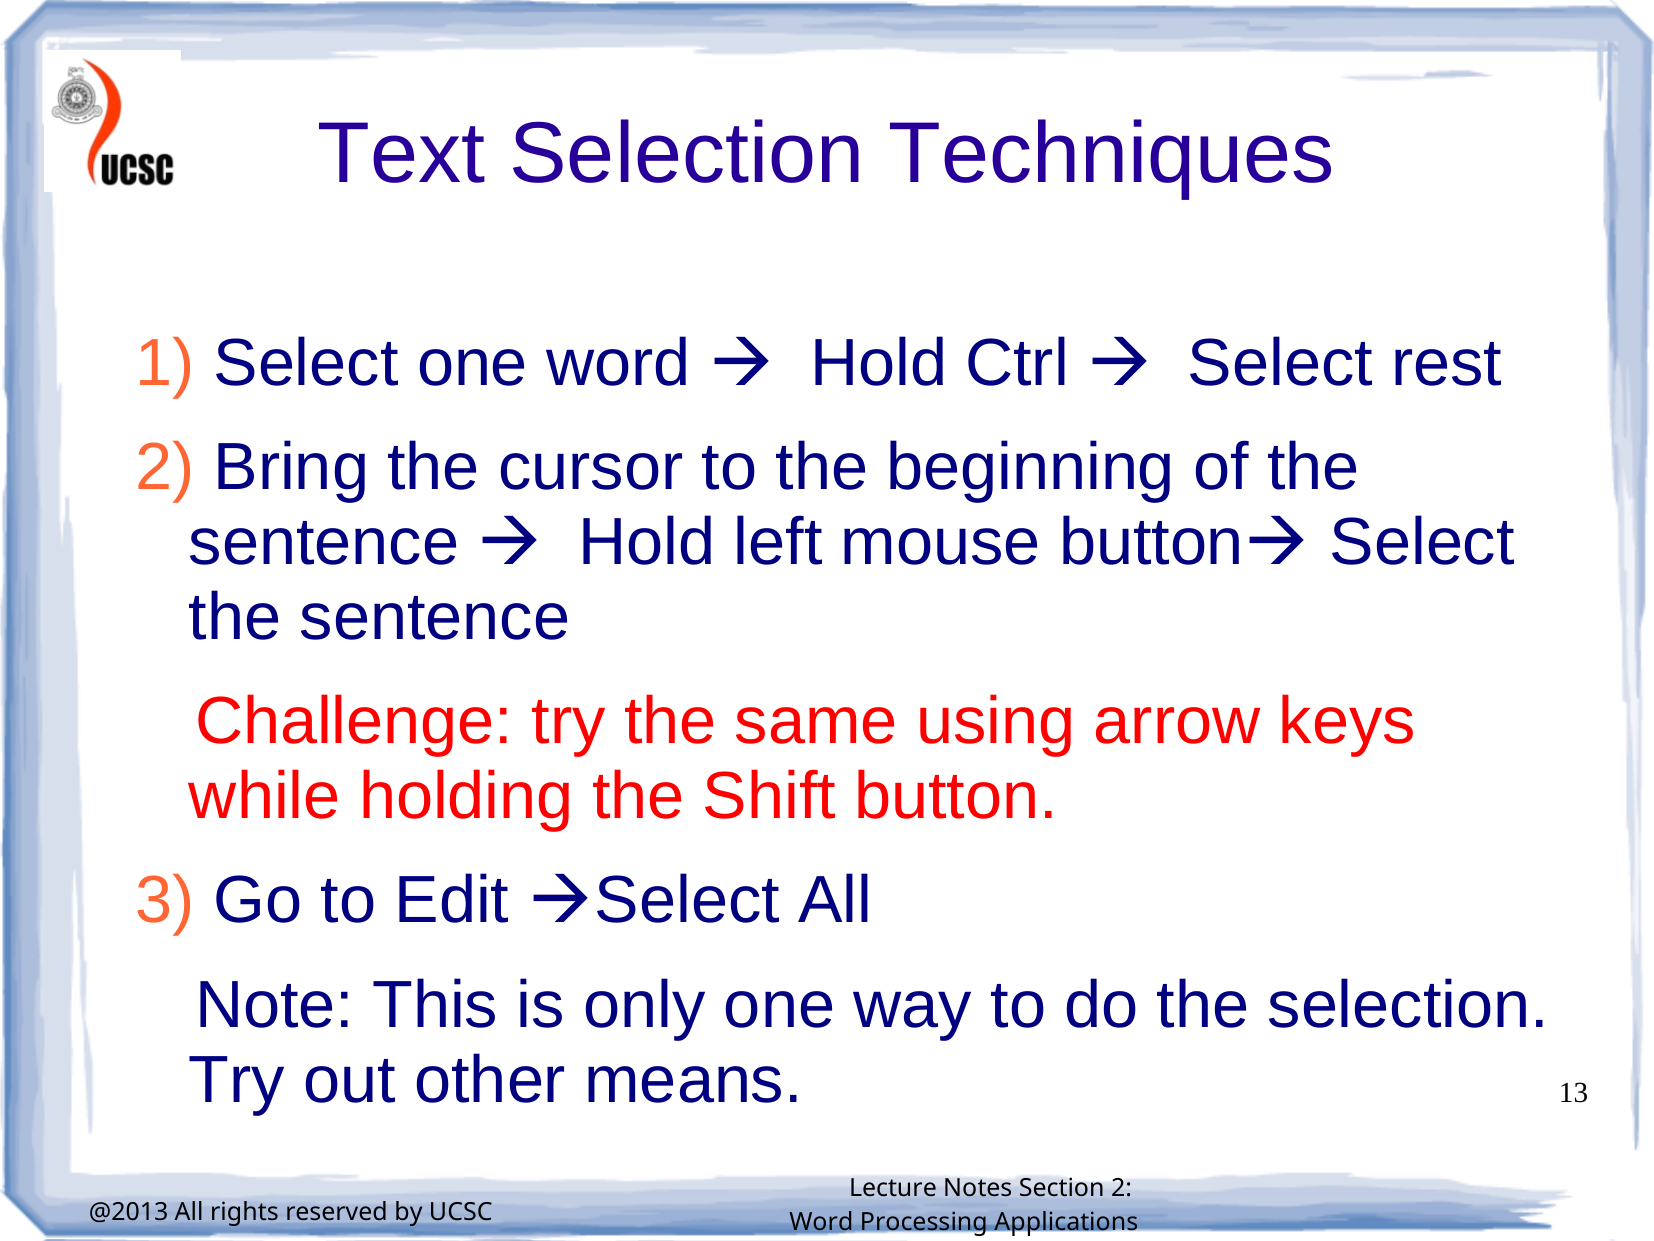

# Text Selection Techniques
 Select one word  Hold Ctrl  Select rest
 Bring the cursor to the beginning of the sentence  Hold left mouse button Select the sentence
Challenge: try the same using arrow keys while holding the Shift button.
 Go to Edit Select All
Note: This is only one way to do the selection. Try out other means.
13